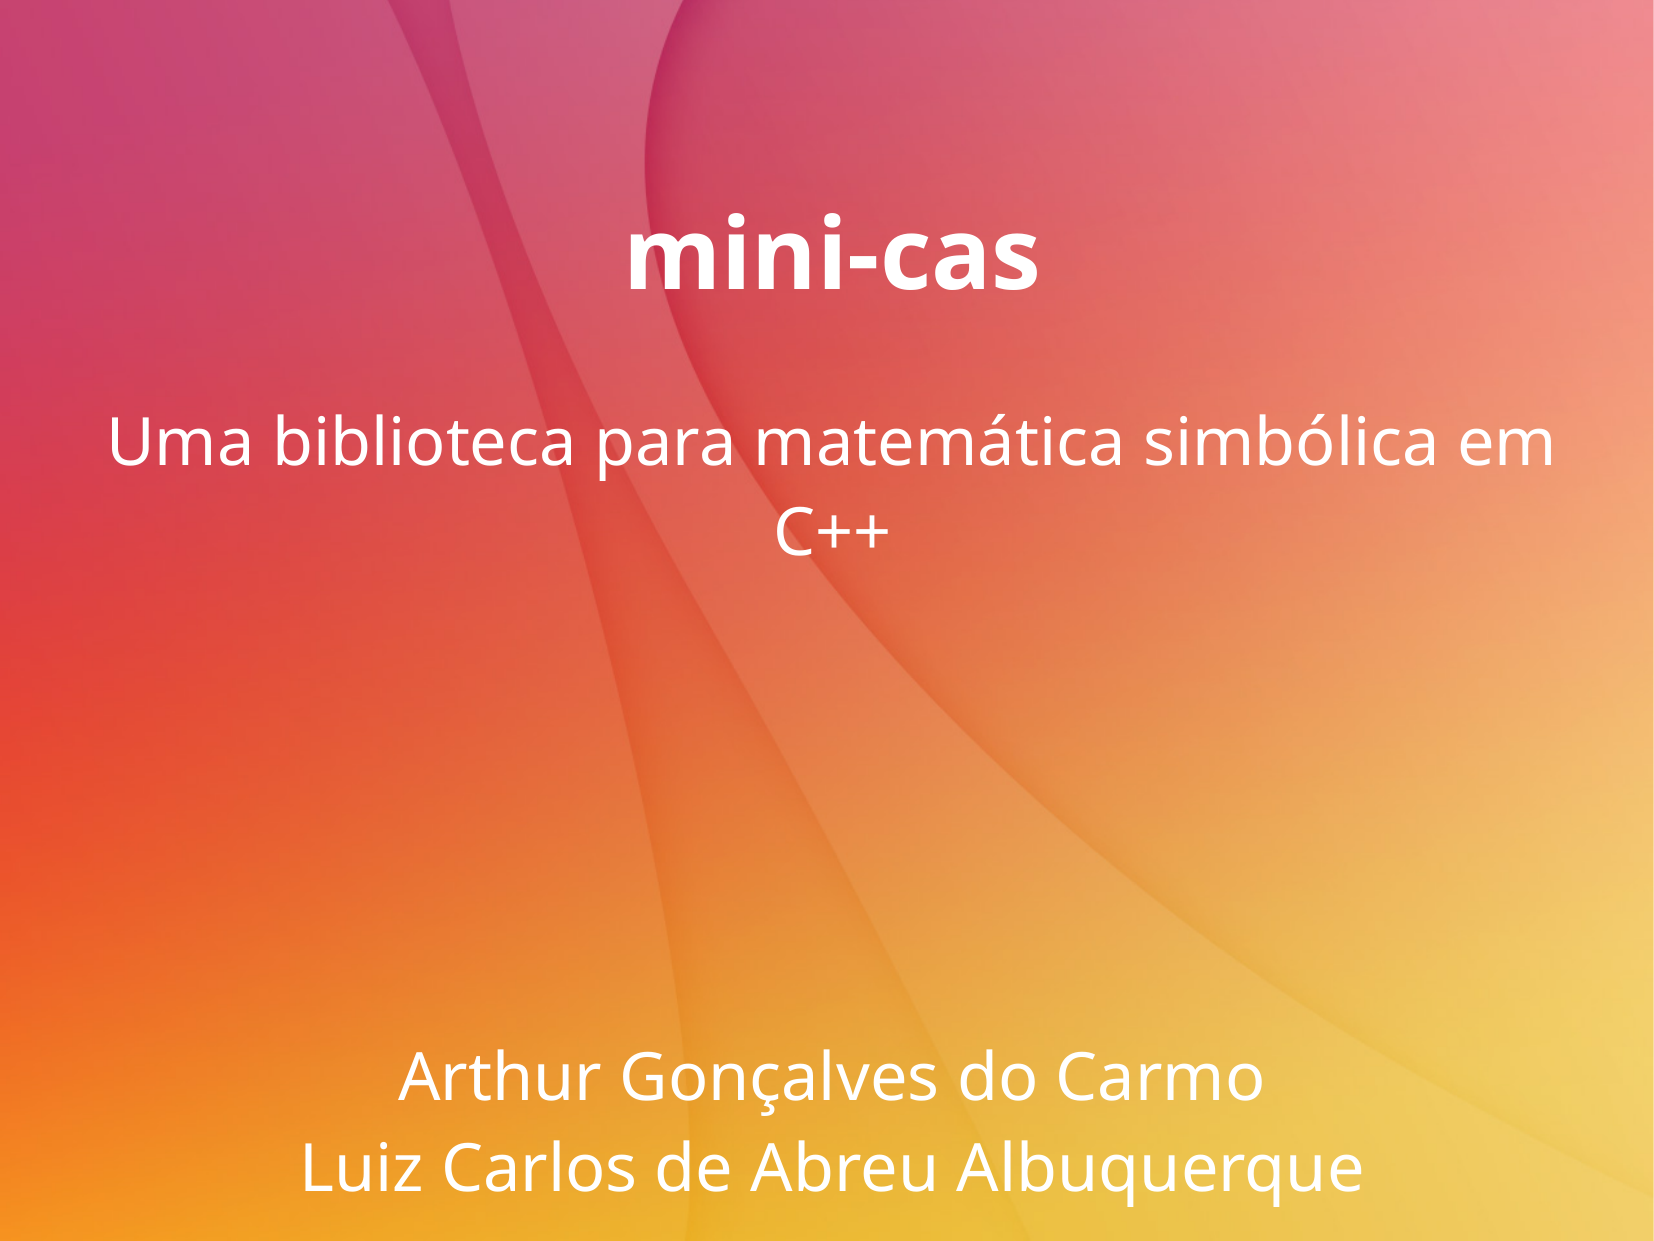

# mini-cas
Uma biblioteca para matemática simbólica em C++
Arthur Gonçalves do Carmo
Luiz Carlos de Abreu Albuquerque